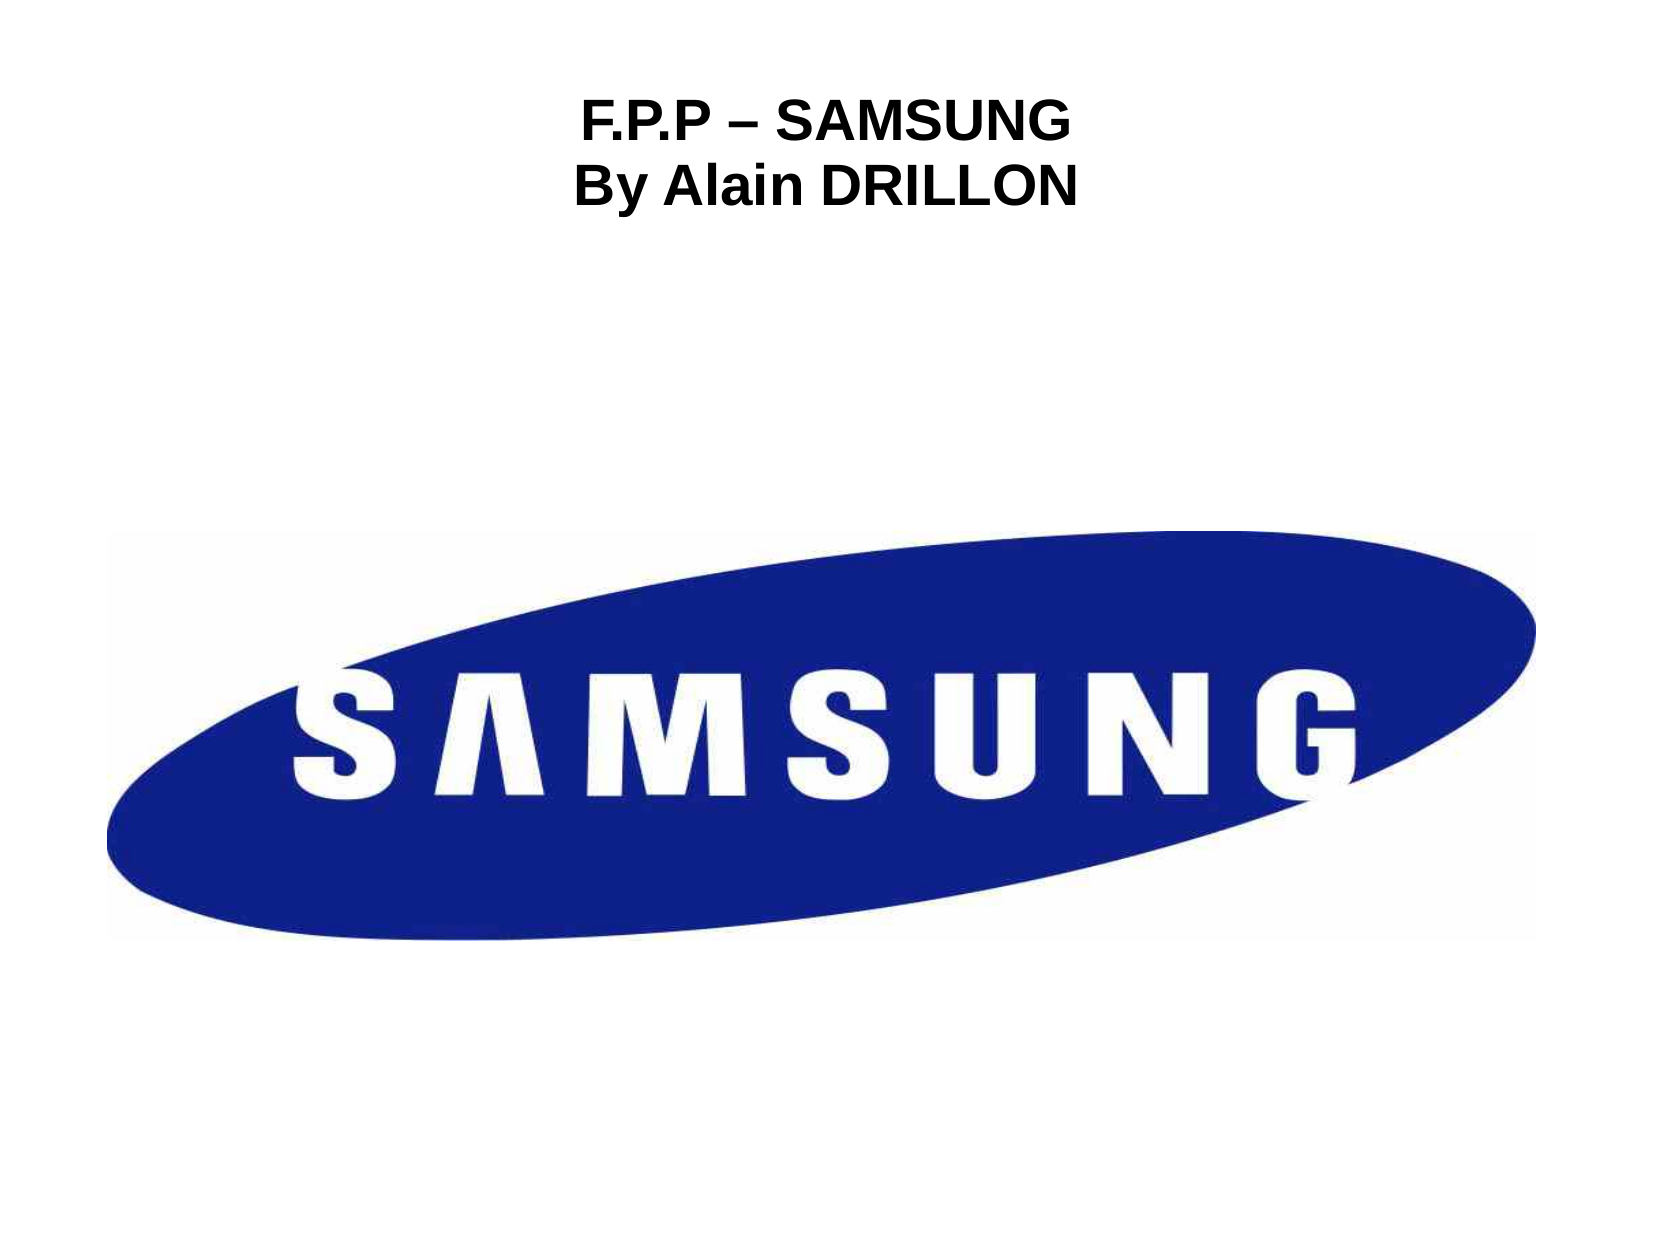

# F.P.P – SAMSUNG By Alain DRILLON